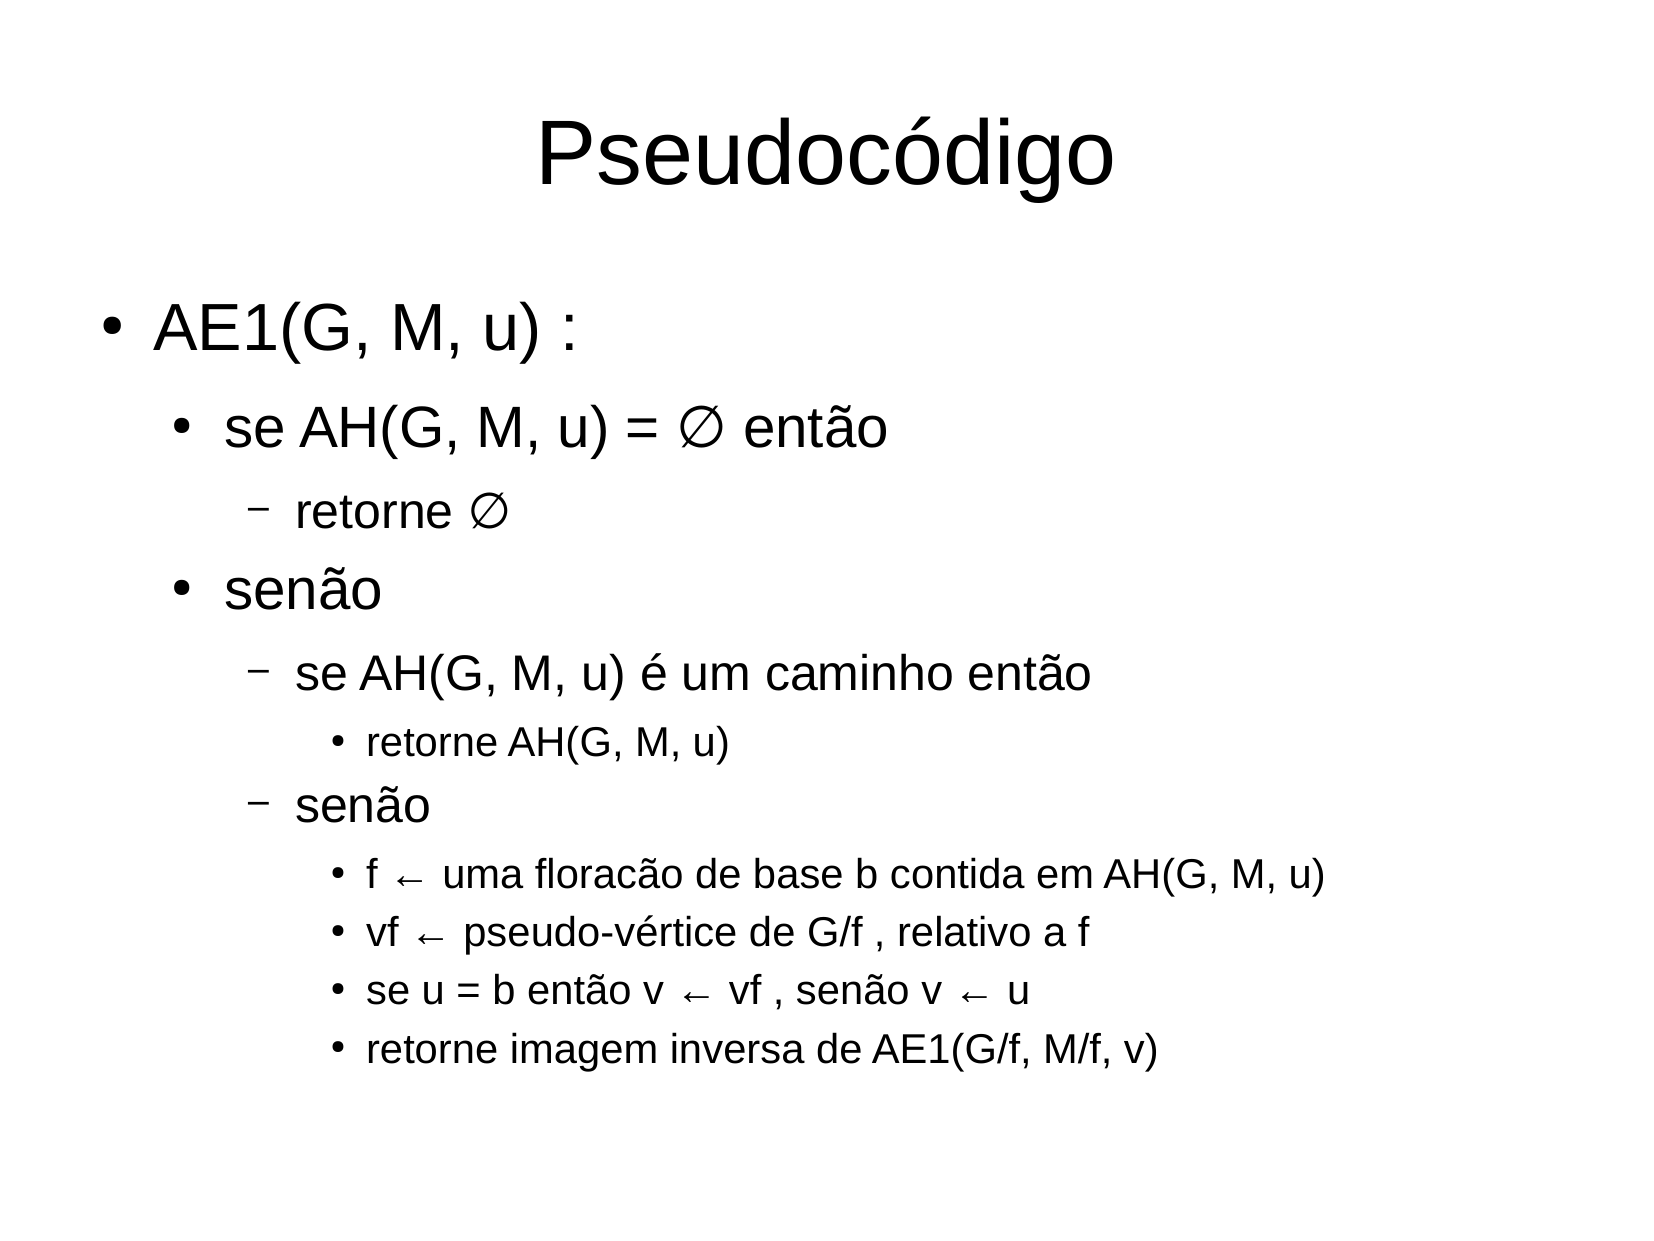

# Pseudocódigo
AE1(G, M, u) :
se AH(G, M, u) = ∅ então
retorne ∅
senão
se AH(G, M, u) é um caminho então
retorne AH(G, M, u)
senão
f ← uma floracão de base b contida em AH(G, M, u)
vf ← pseudo-vértice de G/f , relativo a f
se u = b então v ← vf , senão v ← u
retorne imagem inversa de AE1(G/f, M/f, v)